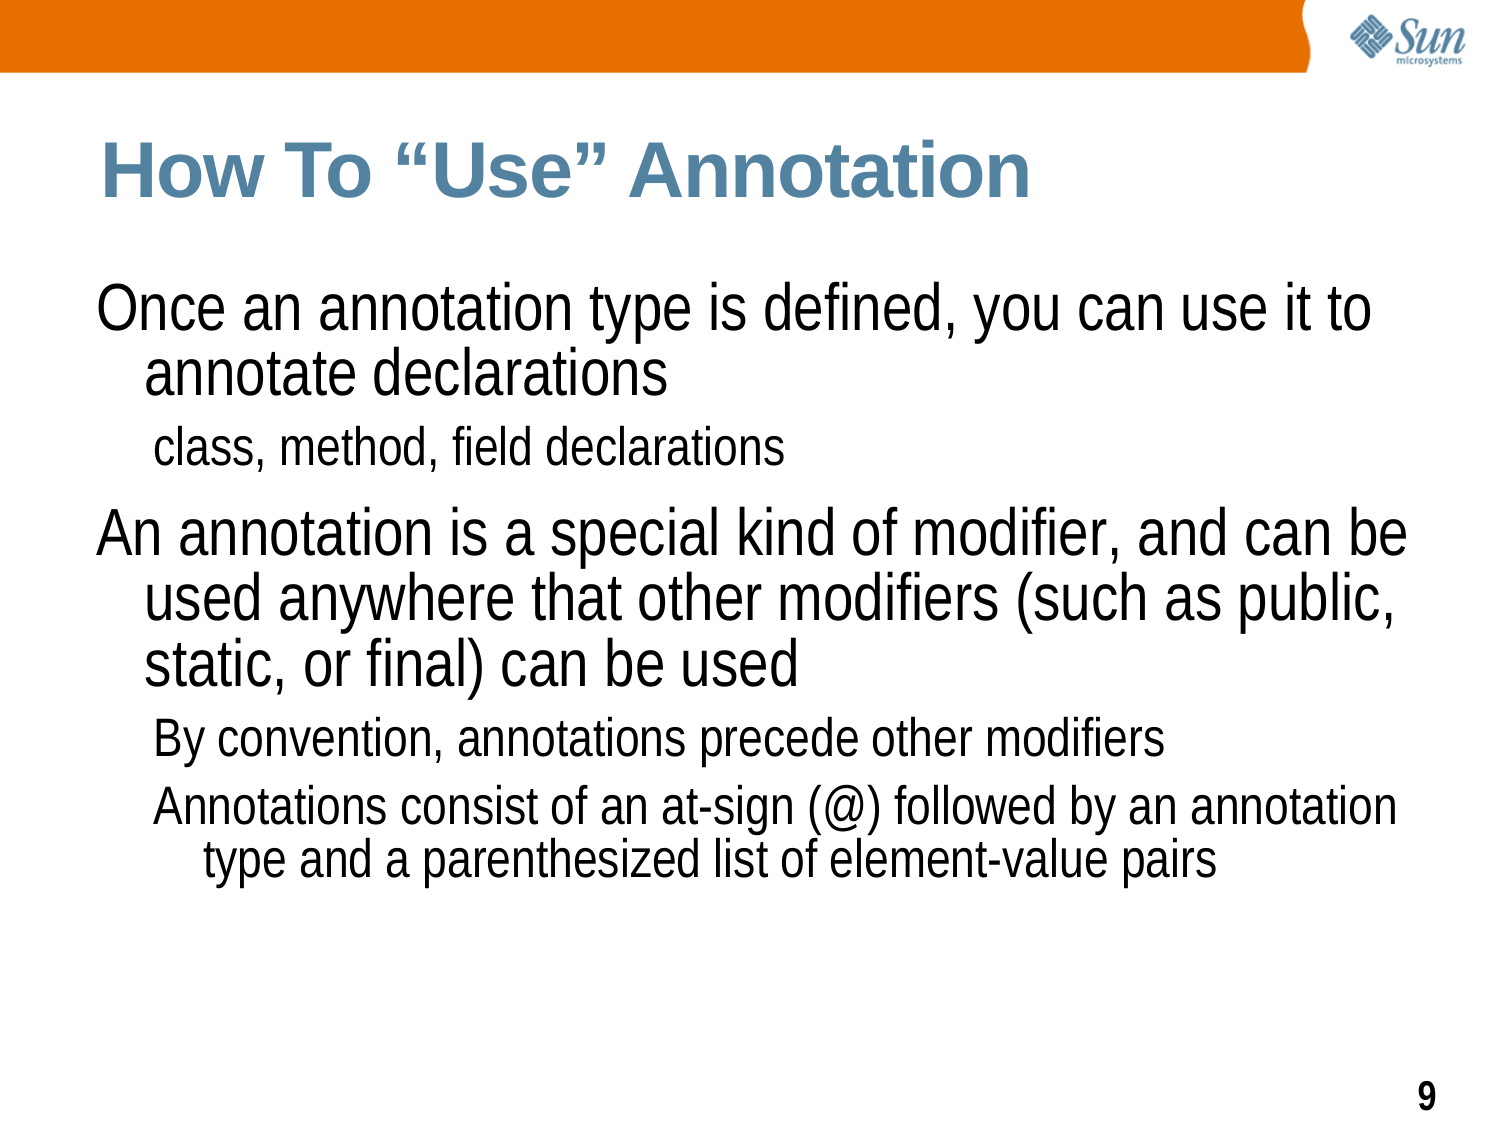

# How To “Use” Annotation
Once an annotation type is defined, you can use it to annotate declarations
class, method, field declarations
An annotation is a special kind of modifier, and can be used anywhere that other modifiers (such as public, static, or final) can be used
By convention, annotations precede other modifiers
Annotations consist of an at-sign (@) followed by an annotation type and a parenthesized list of element-value pairs